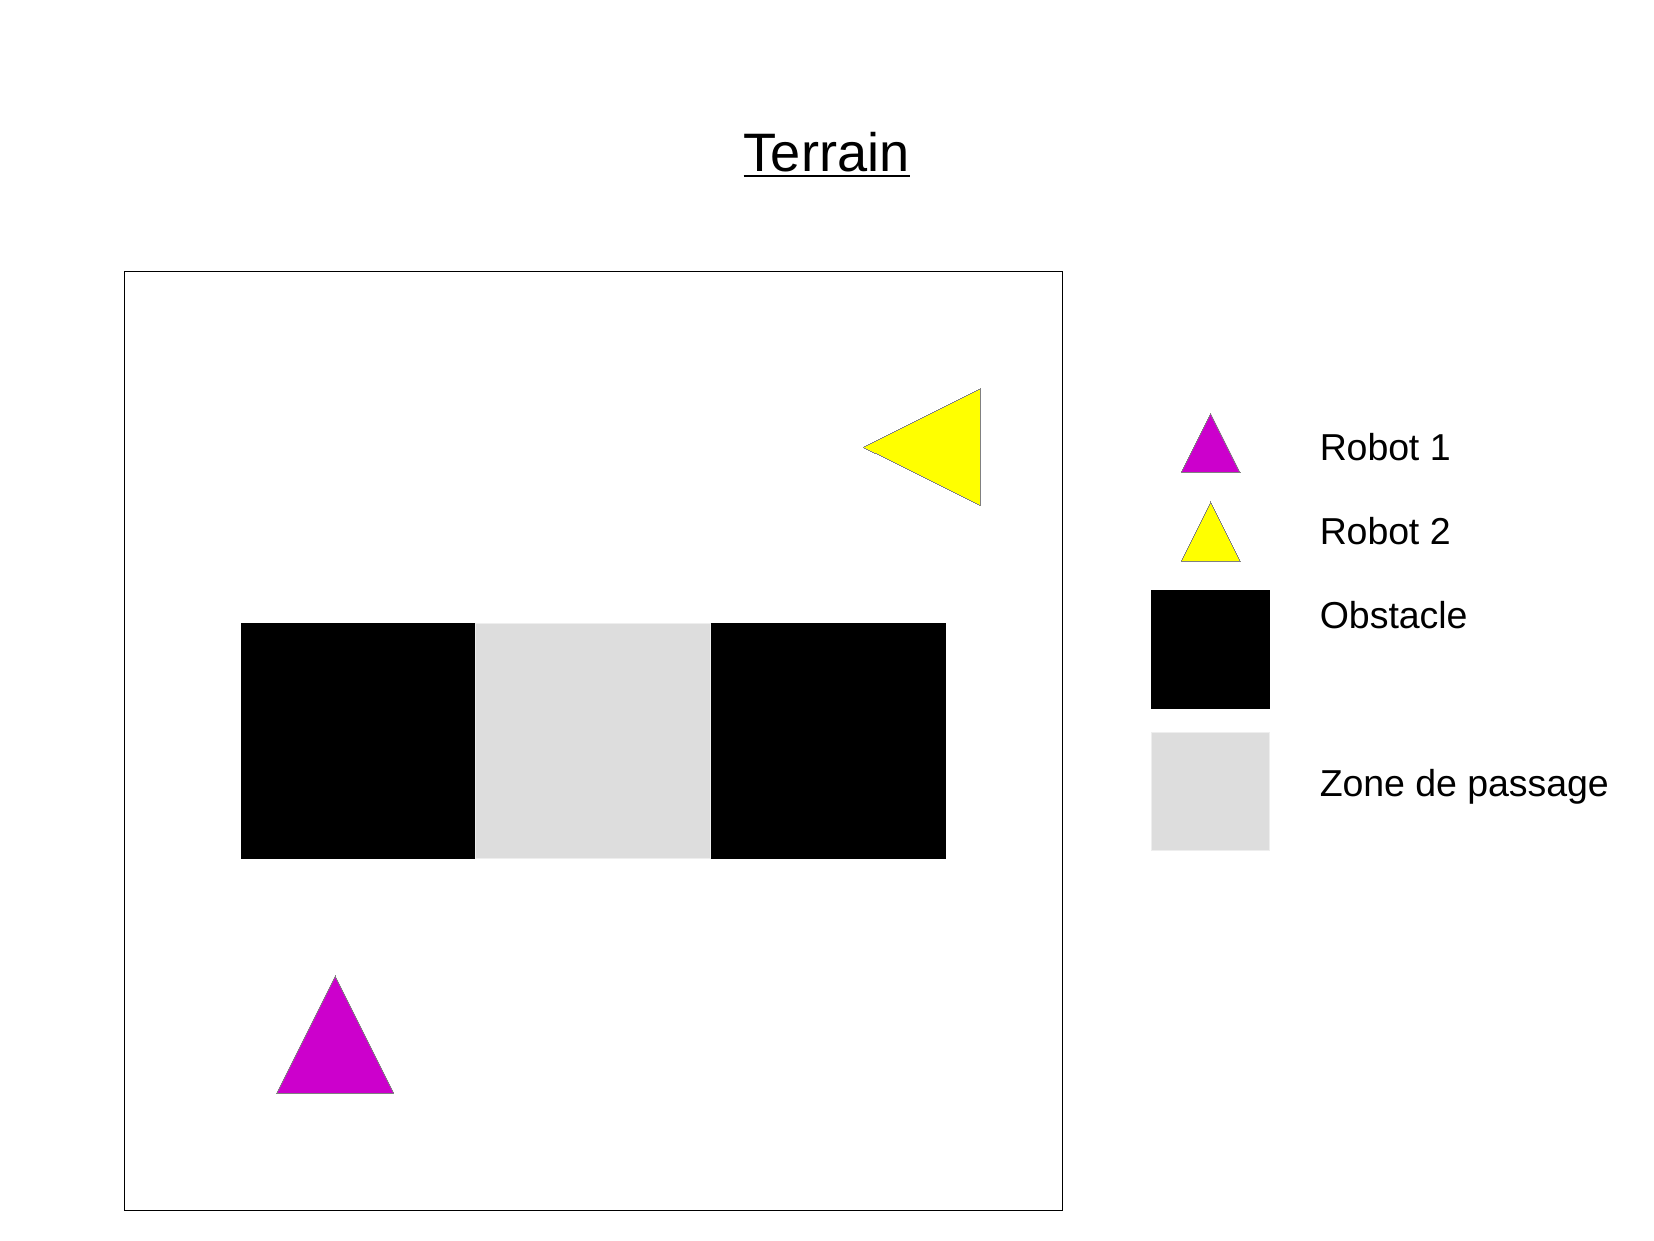

# Terrain
Robot 1
Robot 2
Obstacle
Zone de passage